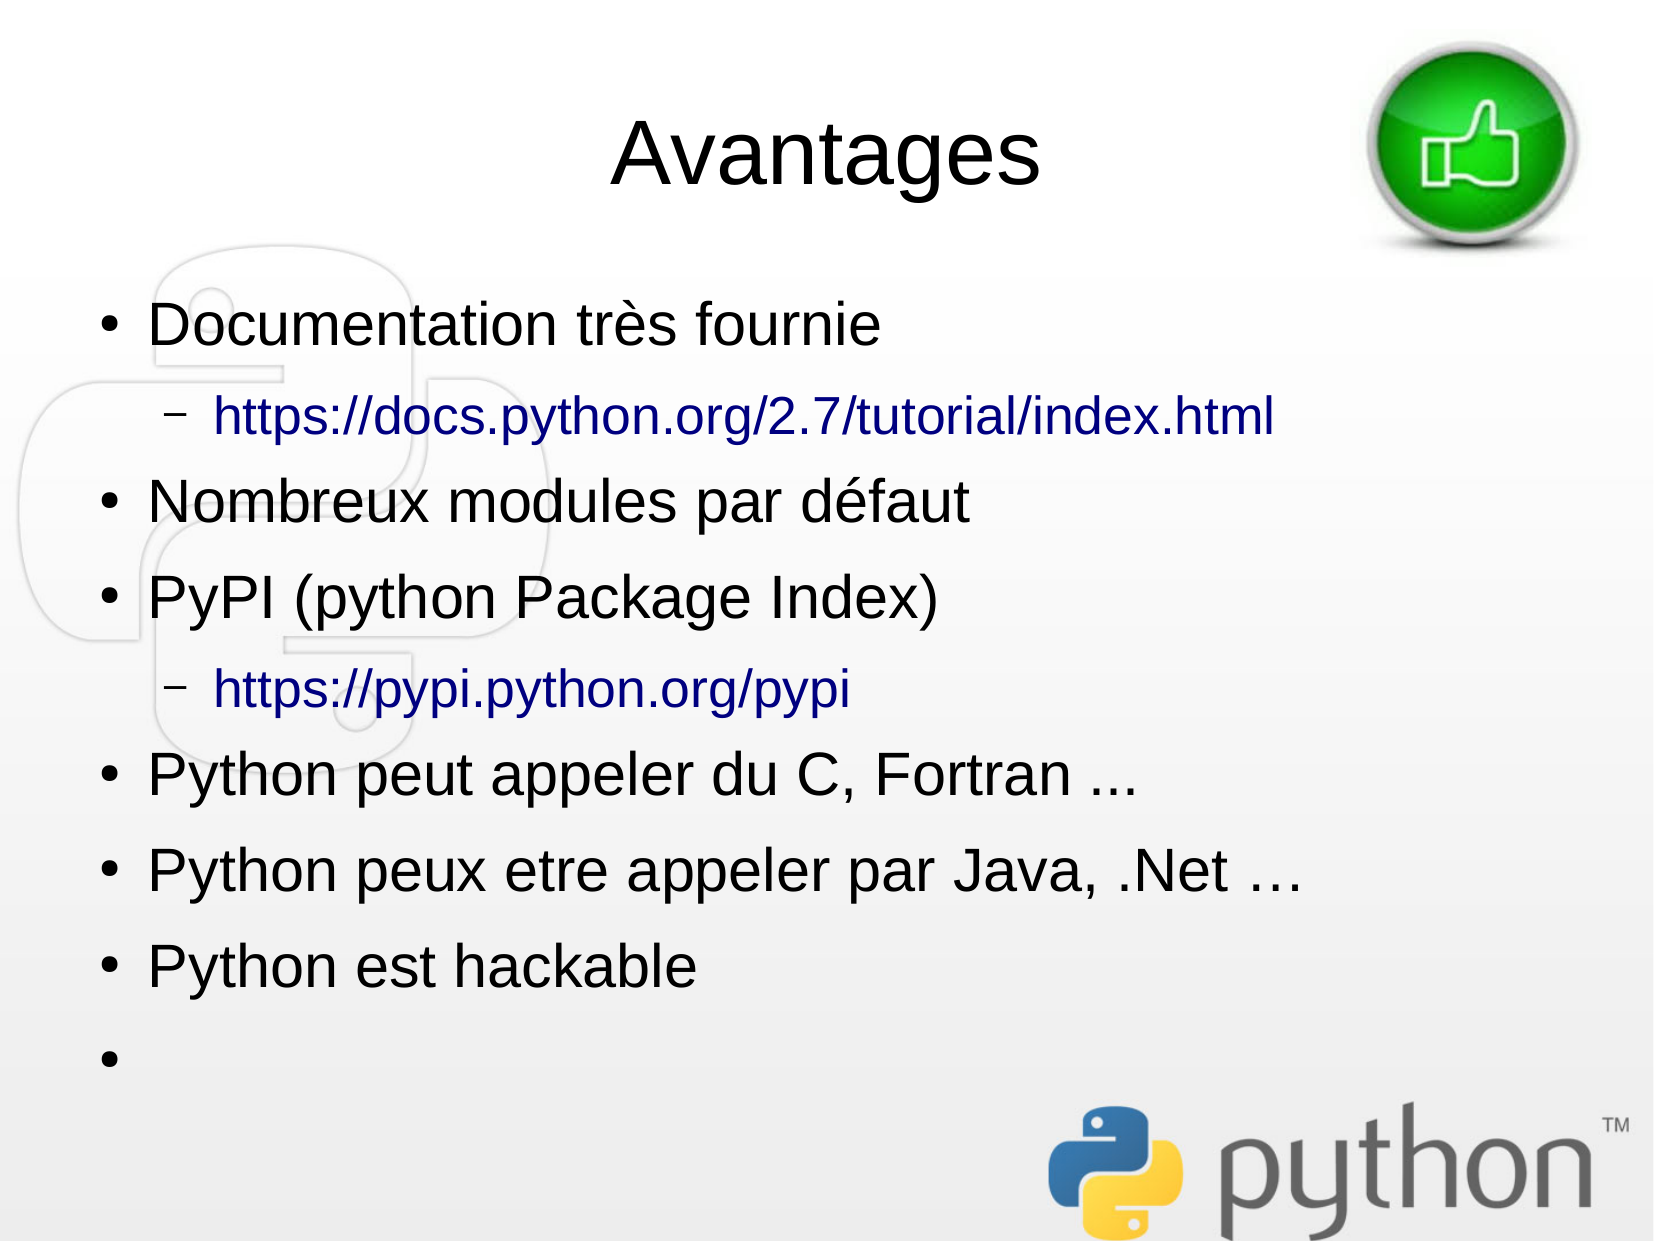

# Avantages
Documentation très fournie
https://docs.python.org/2.7/tutorial/index.html
Nombreux modules par défaut
PyPI (python Package Index)
https://pypi.python.org/pypi
Python peut appeler du C, Fortran ...
Python peux etre appeler par Java, .Net …
Python est hackable